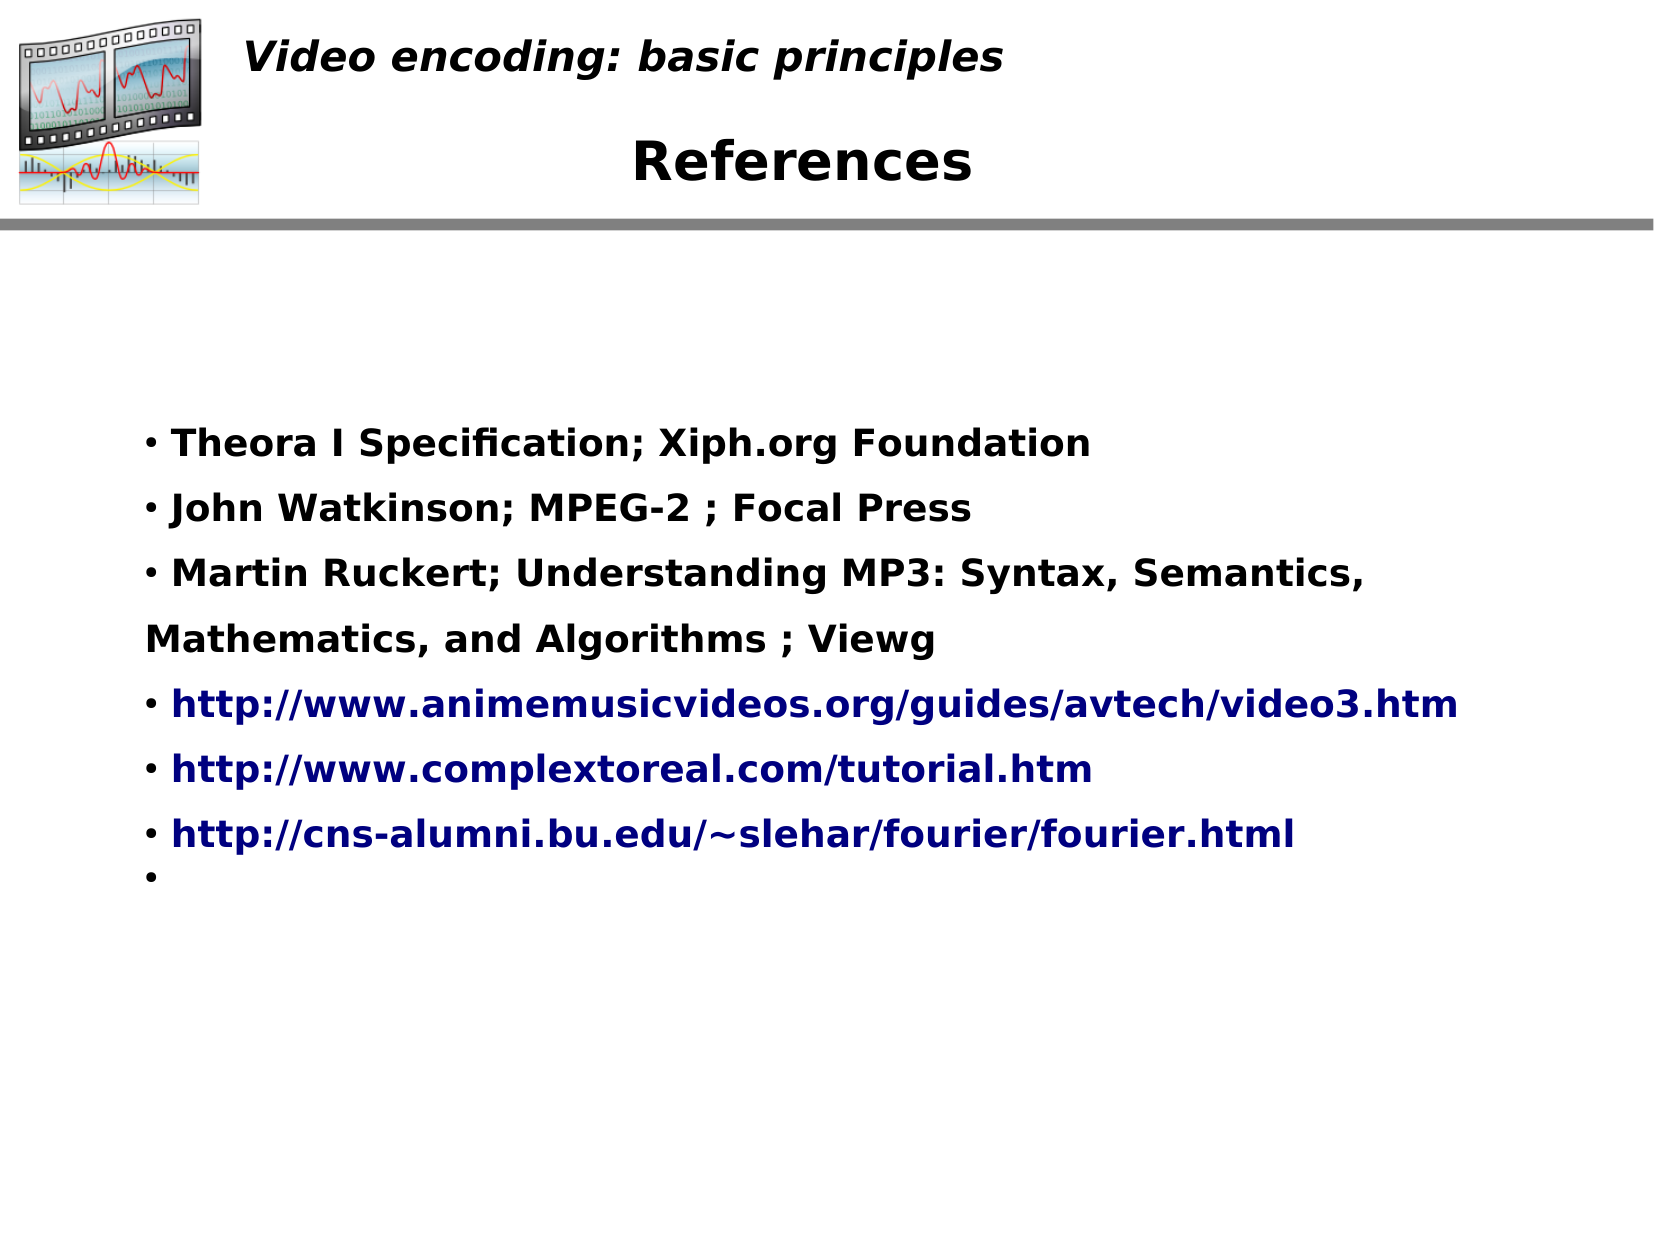

Video encoding: basic principles
References
 Theora I Specification; Xiph.org Foundation
 John Watkinson; MPEG-2 ; Focal Press
 Martin Ruckert; Understanding MP3: Syntax, Semantics, Mathematics, and Algorithms ; Viewg
 http://www.animemusicvideos.org/guides/avtech/video3.htm
 http://www.complextoreal.com/tutorial.htm
 http://cns-alumni.bu.edu/~slehar/fourier/fourier.html